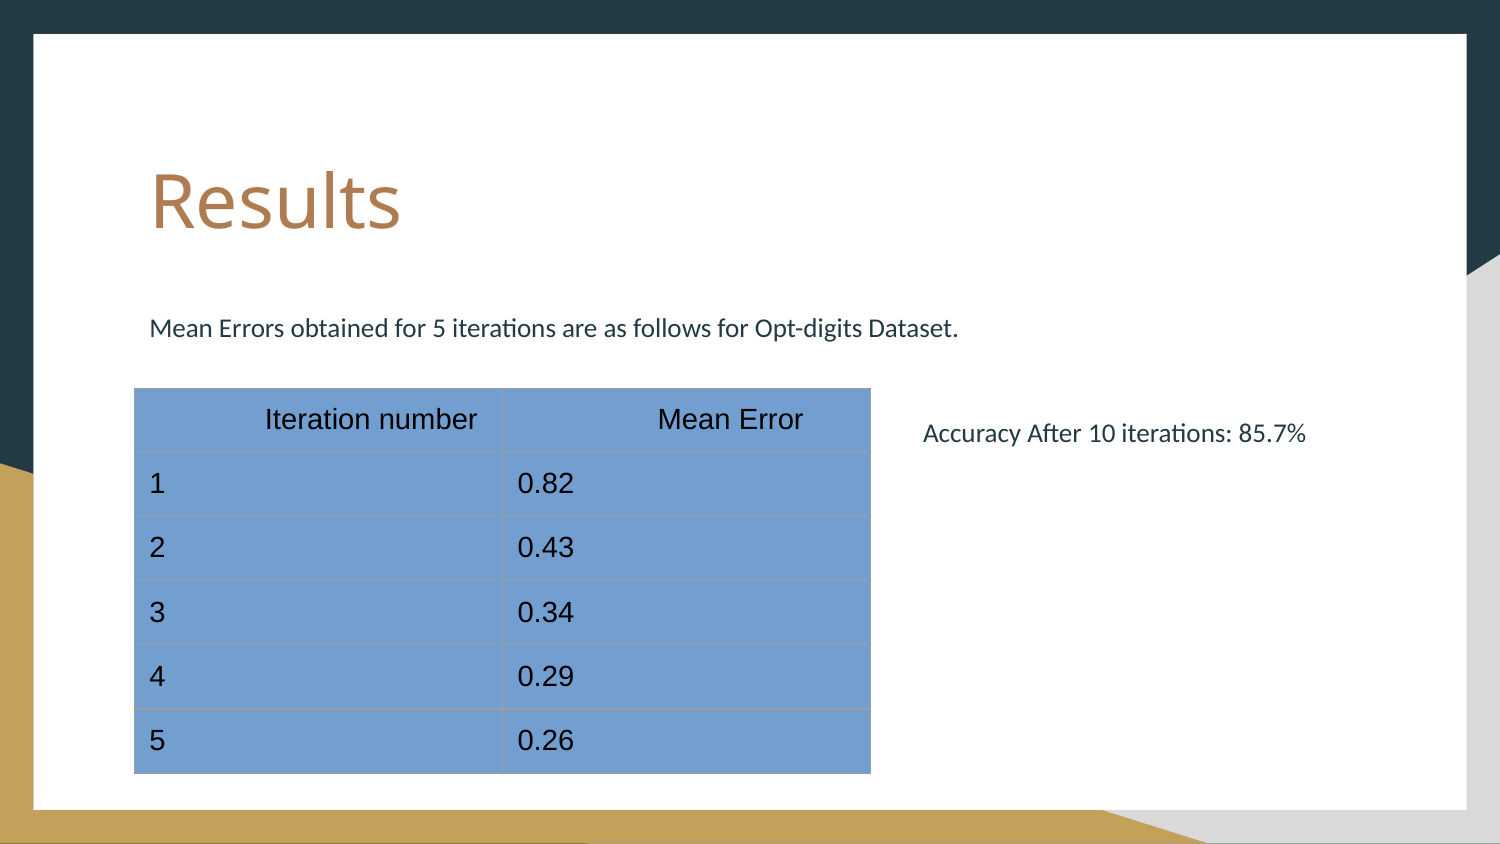

# Results
Mean Errors obtained for 5 iterations are as follows for Opt-digits Dataset.
| Iteration number | Mean Error |
| --- | --- |
| 1 | 0.82 |
| 2 | 0.43 |
| 3 | 0.34 |
| 4 | 0.29 |
| 5 | 0.26 |
Accuracy After 10 iterations: 85.7%